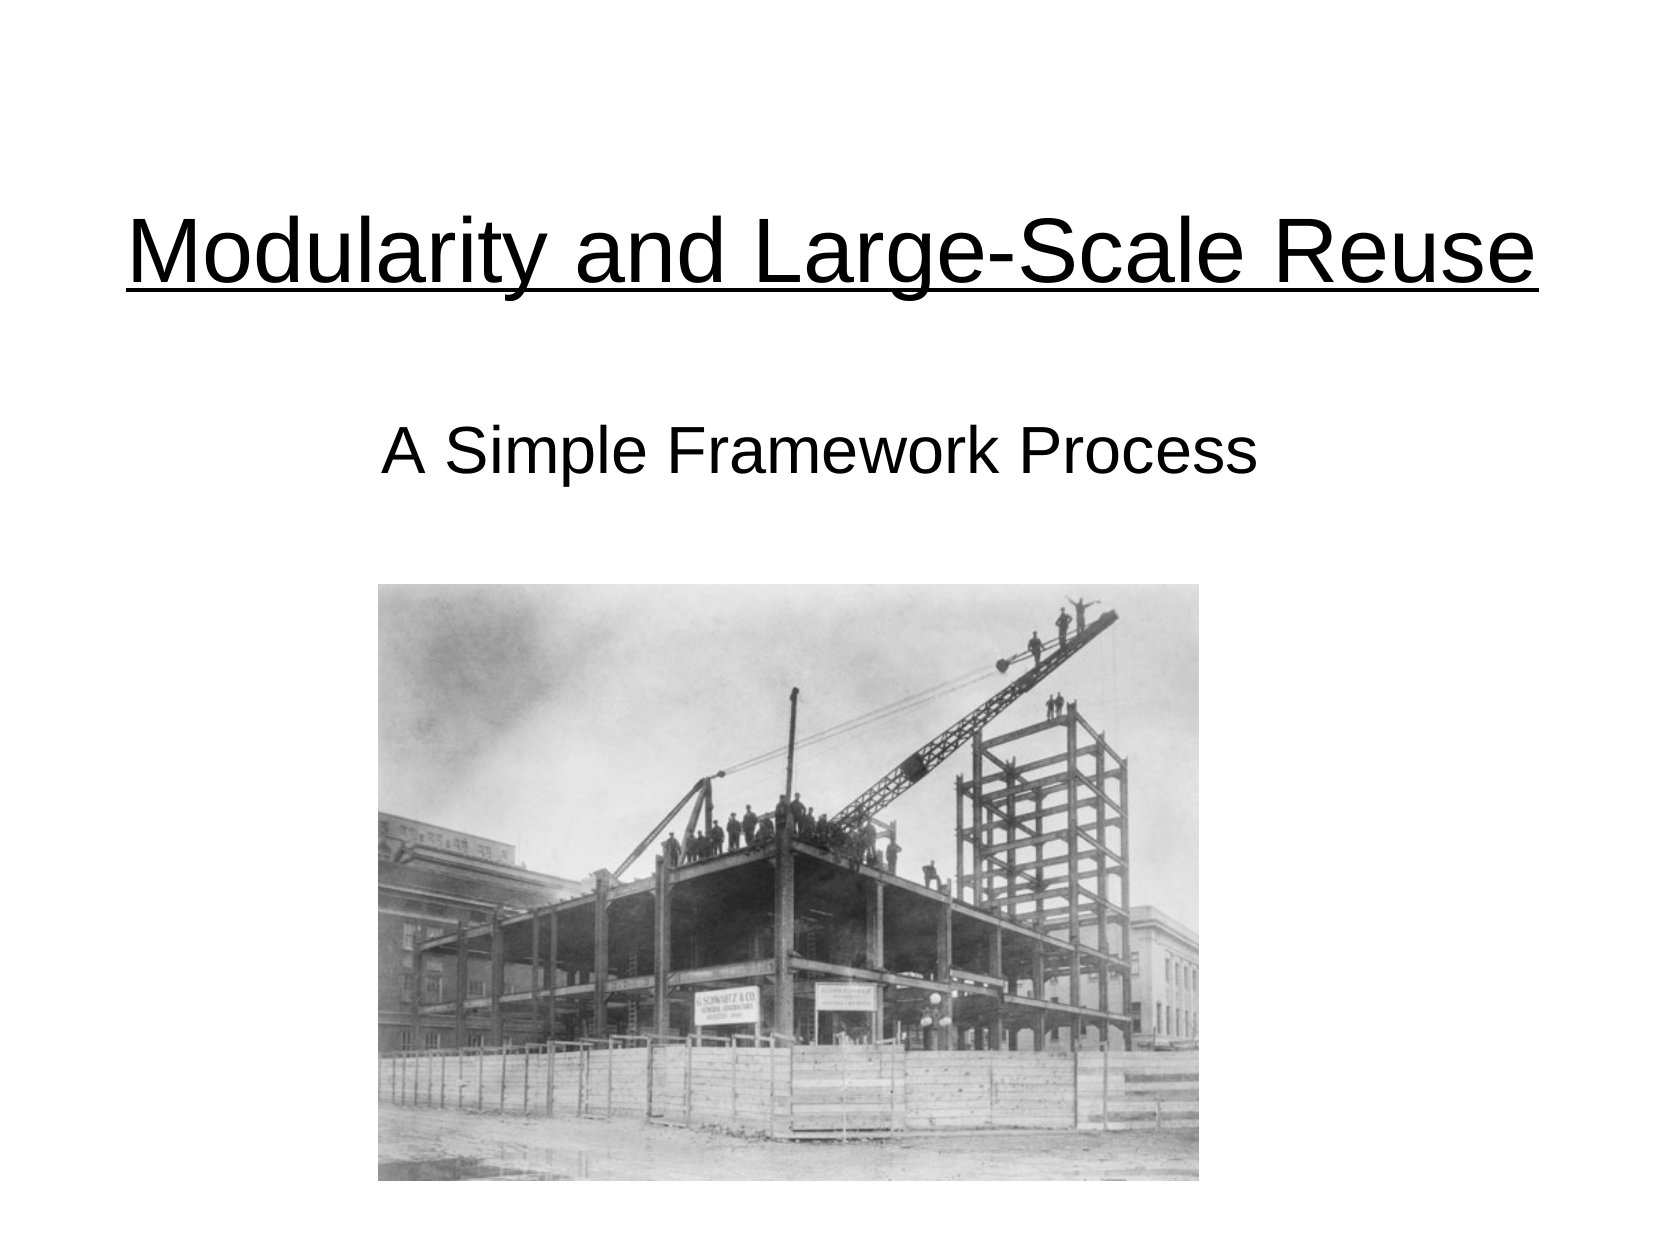

# Modularity and Large-Scale Reuse
A Simple Framework Process